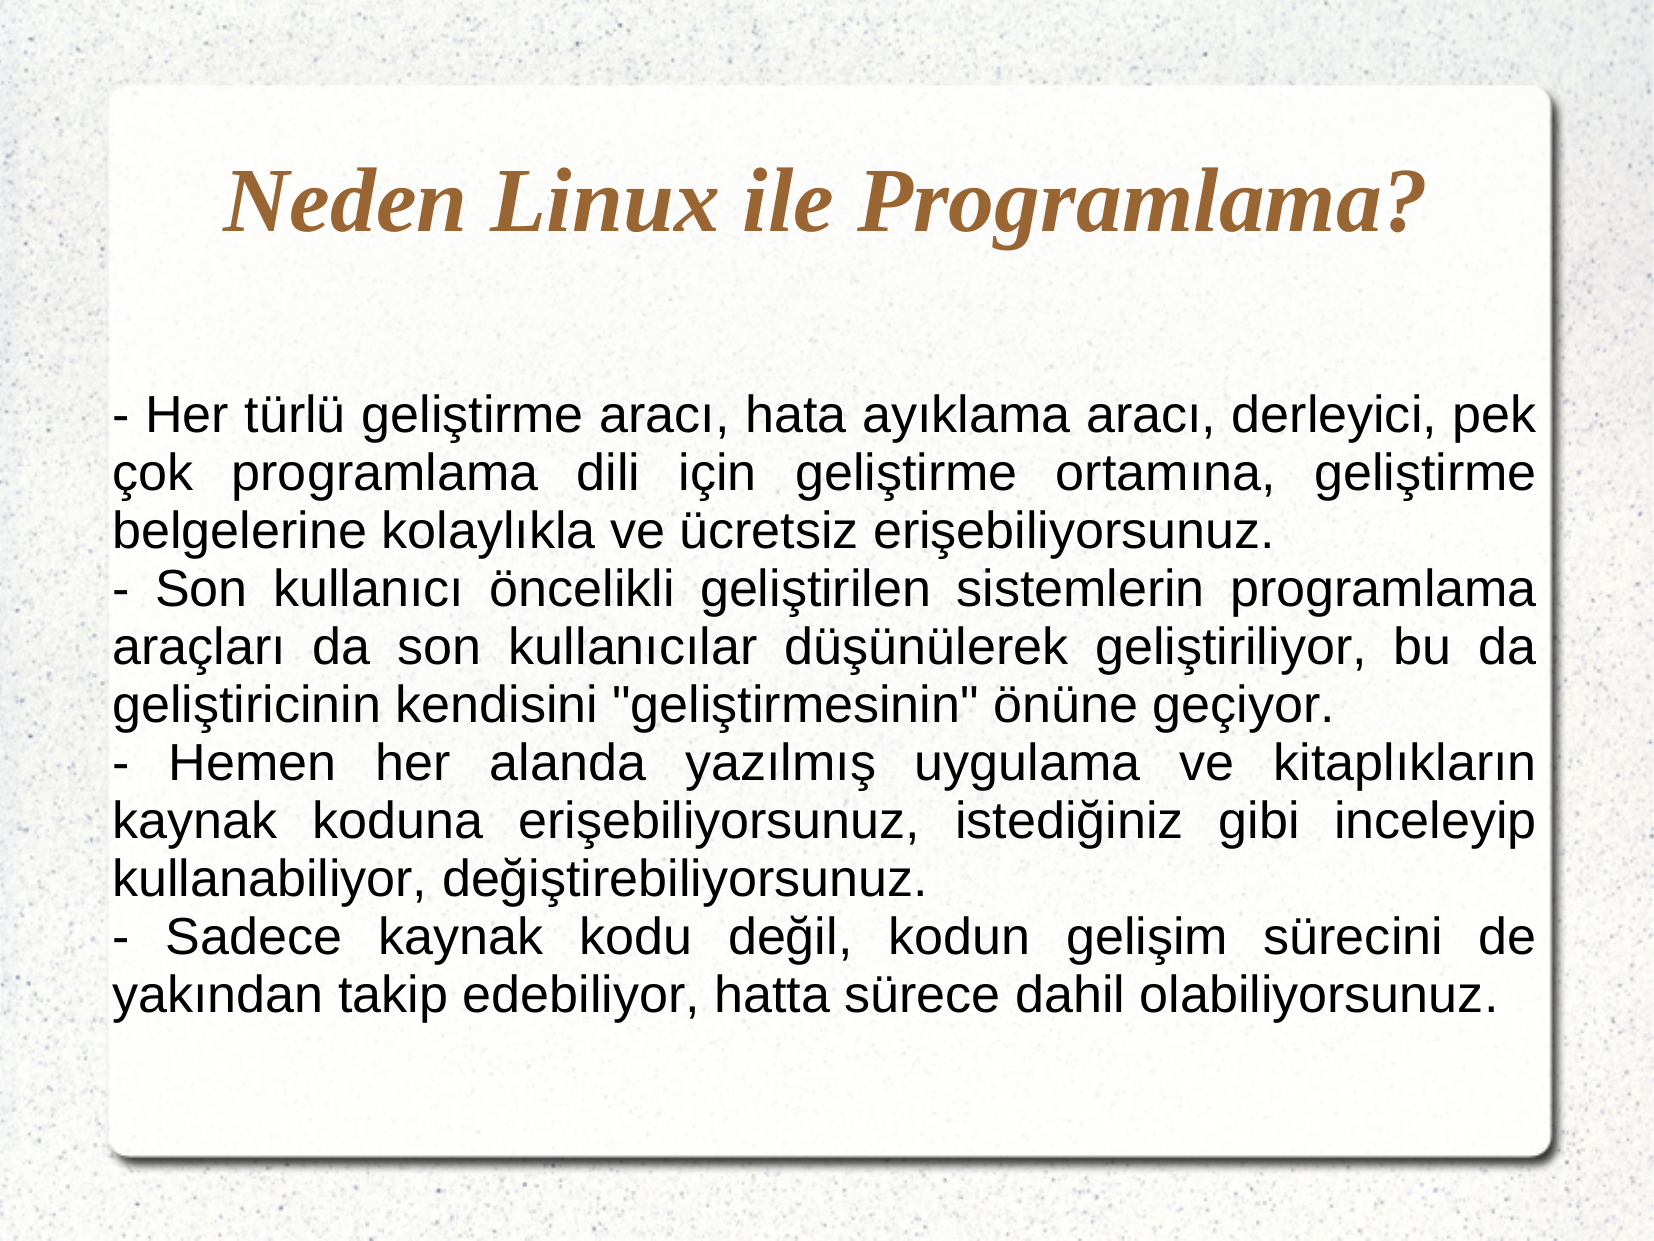

# Neden Linux ile Programlama?
- Her türlü geliştirme aracı, hata ayıklama aracı, derleyici, pek çok programlama dili için geliştirme ortamına, geliştirme belgelerine kolaylıkla ve ücretsiz erişebiliyorsunuz.
- Son kullanıcı öncelikli geliştirilen sistemlerin programlama araçları da son kullanıcılar düşünülerek geliştiriliyor, bu da geliştiricinin kendisini "geliştirmesinin" önüne geçiyor.
- Hemen her alanda yazılmış uygulama ve kitaplıkların kaynak koduna erişebiliyorsunuz, istediğiniz gibi inceleyip kullanabiliyor, değiştirebiliyorsunuz.
- Sadece kaynak kodu değil, kodun gelişim sürecini de yakından takip edebiliyor, hatta sürece dahil olabiliyorsunuz.